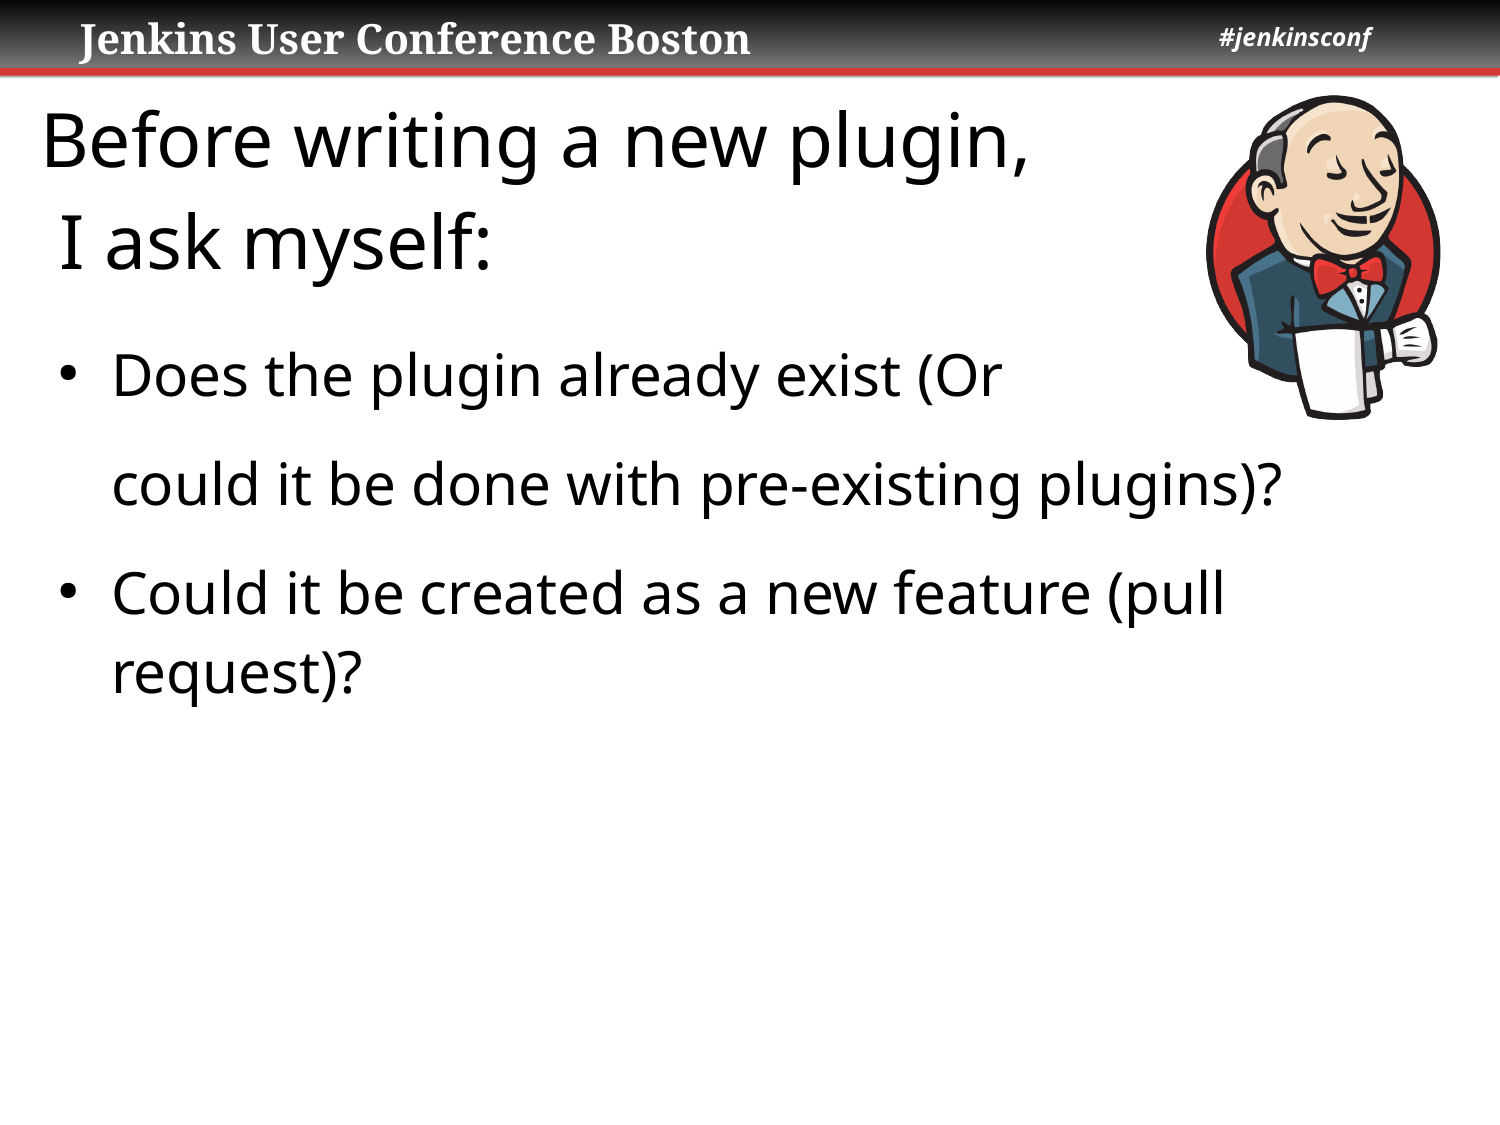

# Before writing a new plugin, I ask myself:
Does the plugin already exist (Or
could it be done with pre-existing plugins)?
Could it be created as a new feature (pull request)?